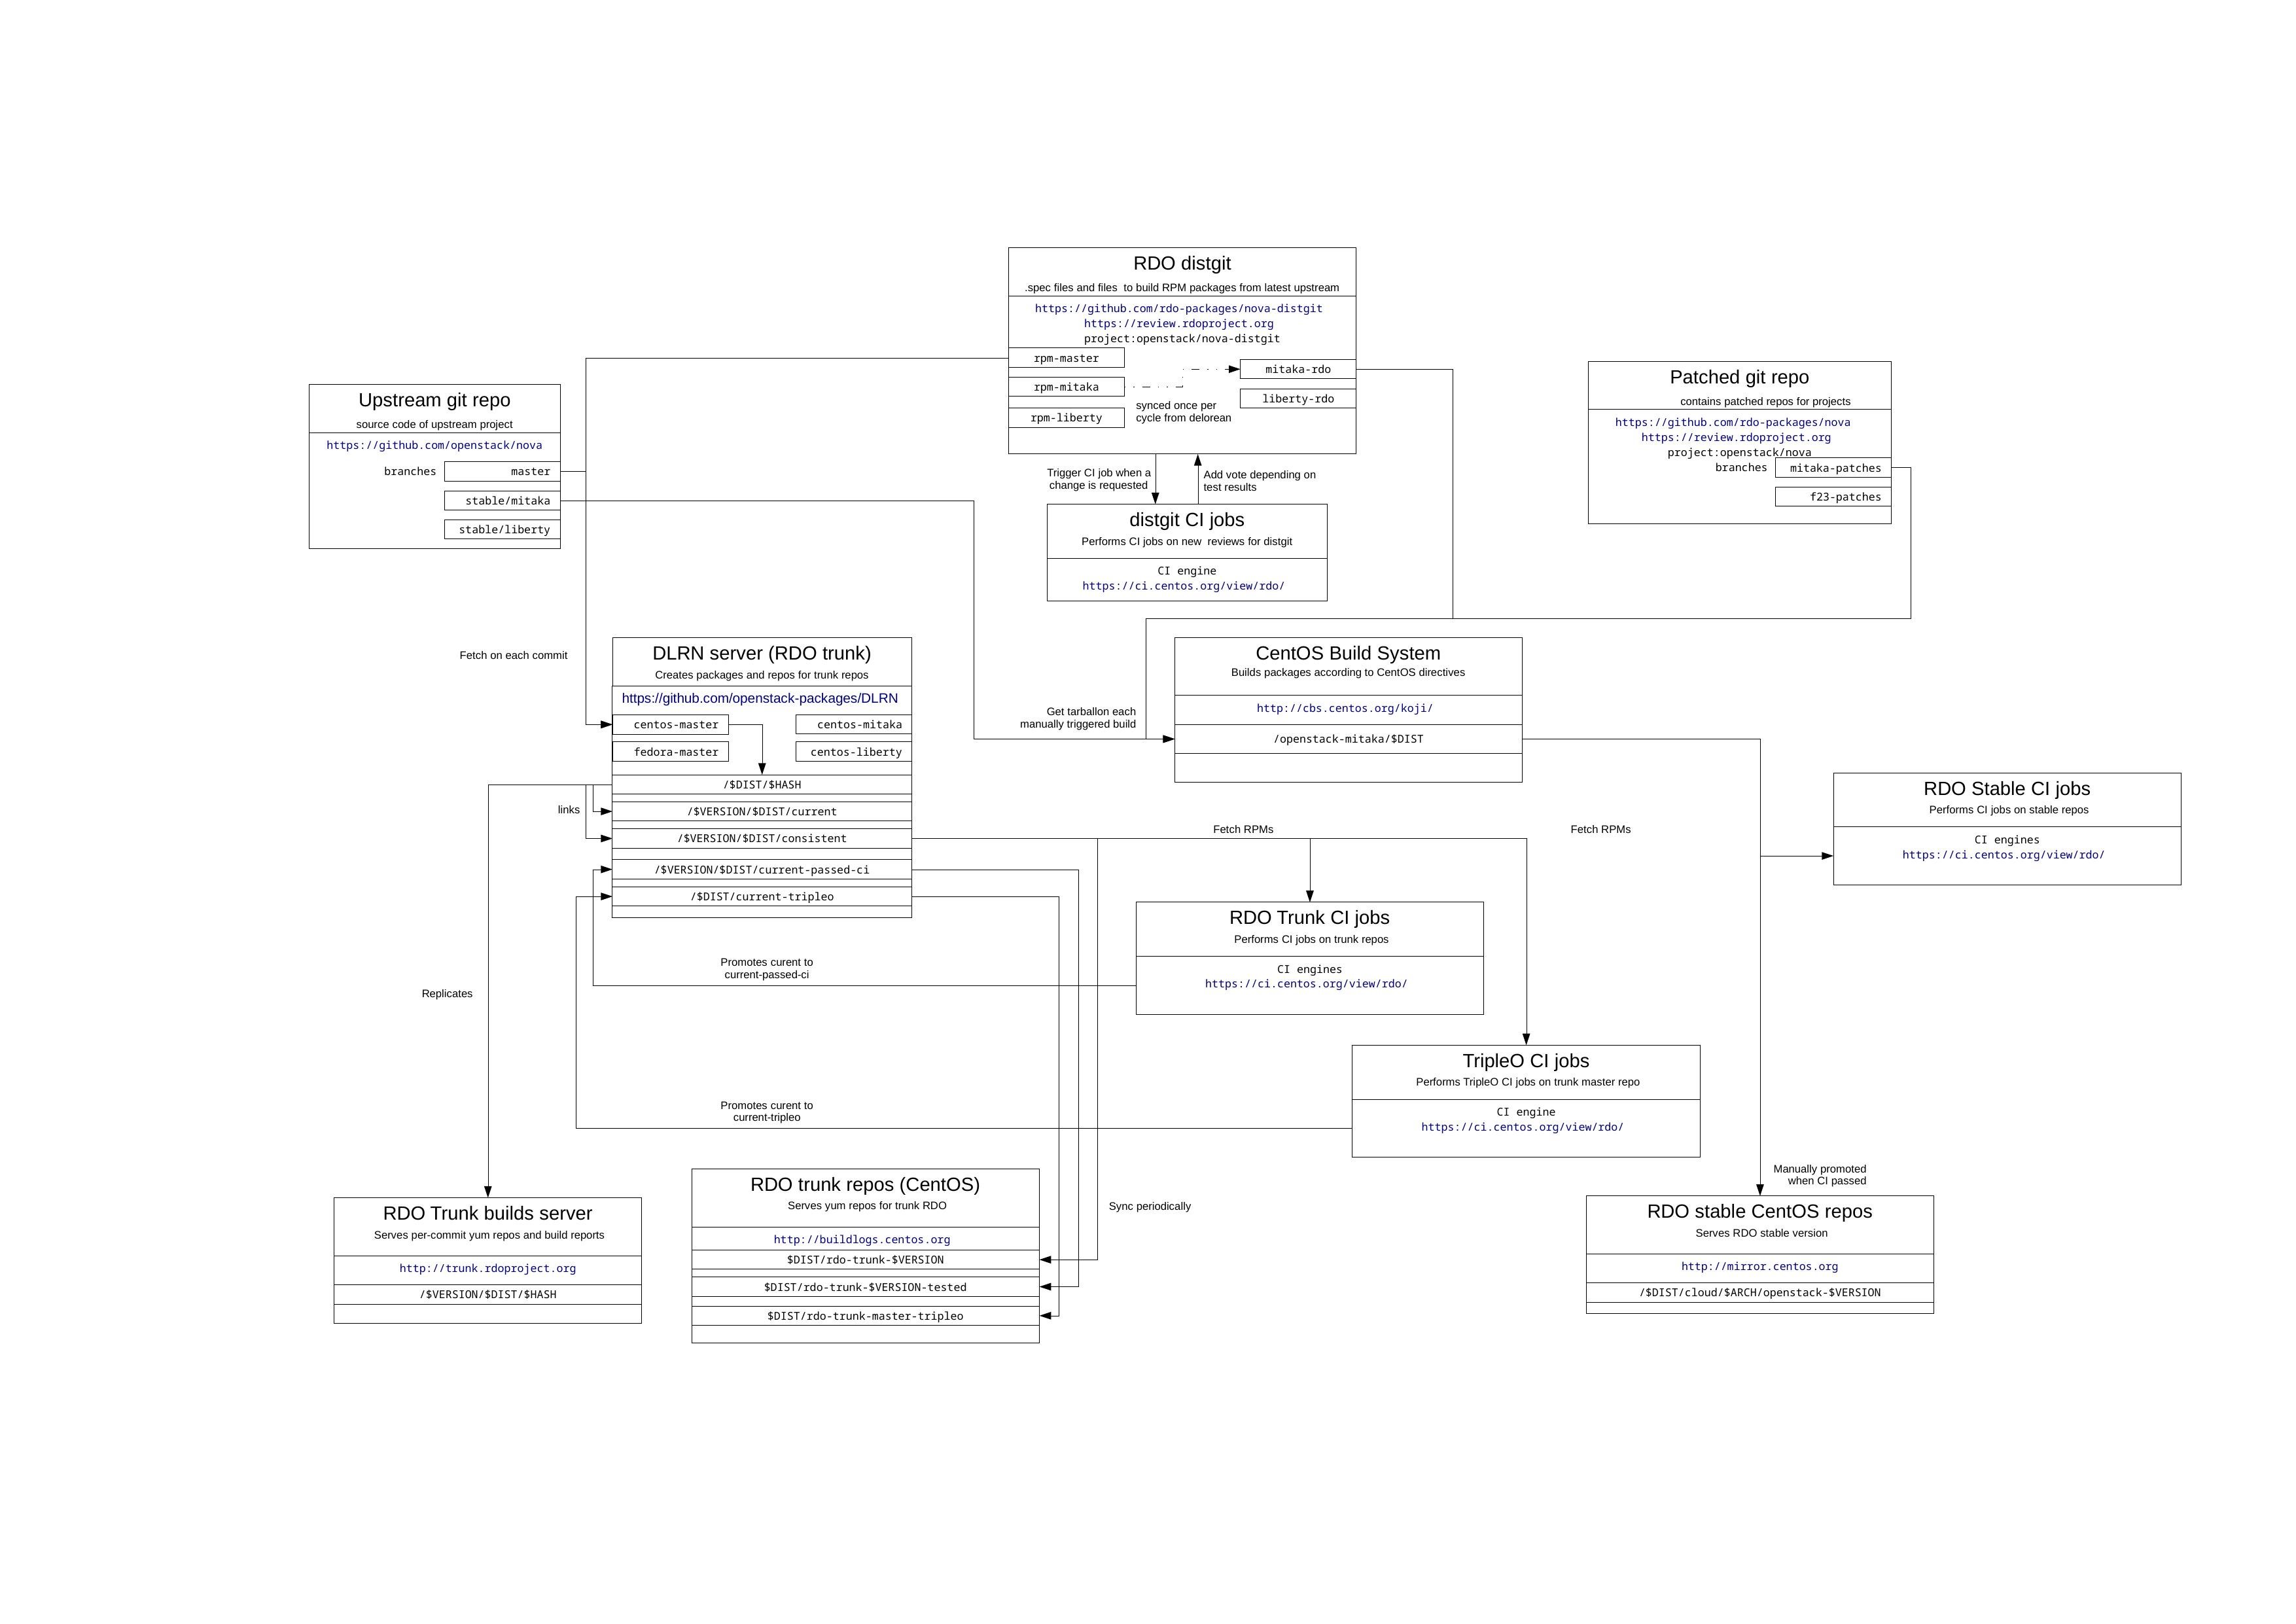

RDO distgit
.spec files and files to build RPM packages from latest upstream
https://github.com/rdo-packages/nova-distgit
https://review.rdoproject.org
project:openstack/nova-distgit
rpm-master
mitaka-rdo
Patched git repo
rpm-mitaka
Upstream git repo
liberty-rdo
contains patched repos for projects
synced once per cycle from delorean
rpm-liberty
https://github.com/rdo-packages/nova
https://review.rdoproject.org
project:openstack/nova
source code of upstream project
https://github.com/openstack/nova
branches
mitaka-patches
branches
master
Trigger CI job when a change is requested
Add vote depending on test results
f23-patches
stable/mitaka
distgit CI jobs
stable/liberty
Performs CI jobs on new reviews for distgit
CI engine
https://ci.centos.org/view/rdo/
DLRN server (RDO trunk)
CentOS Build System
Fetch on each commit
Builds packages according to CentOS directives
Creates packages and repos for trunk repos
https://github.com/openstack-packages/DLRN
http://cbs.centos.org/koji/
Get tarballon each manually triggered build
centos-mitaka
centos-master
/openstack-mitaka/$DIST
centos-liberty
fedora-master
RDO Stable CI jobs
/$DIST/$HASH
links
Performs CI jobs on stable repos
/$VERSION/$DIST/current
Fetch RPMs
Fetch RPMs
CI engines
https://ci.centos.org/view/rdo/
/$VERSION/$DIST/consistent
/$VERSION/$DIST/current-passed-ci
/$DIST/current-tripleo
RDO Trunk CI jobs
RDO Trunk CI jobs
Performs CI jobs on trunk repos
Performs CI jobs on trunk repos
Promotes curent to current-passed-ci
CI engines
https://prod-rdojenkins.rhcloud.com/
https://ci.centos.org/view/rdo/
CI engines
https://ci.centos.org/view/rdo/
Replicates
TripleO CI jobs
Performs TripleO CI jobs on trunk master repo
Promotes curent to current-tripleo
CI engine
https://ci.centos.org/view/rdo/
Manually promoted when CI passed
RDO trunk repos (CentOS)
Sync periodically
Serves yum repos for trunk RDO
RDO stable CentOS repos
RDO Trunk builds server
Serves RDO stable version
Serves per-commit yum repos and build reports
http://buildlogs.centos.org
$DIST/rdo-trunk-$VERSION
http://mirror.centos.org
http://trunk.rdoproject.org
$DIST/rdo-trunk-$VERSION-tested
/$DIST/cloud/$ARCH/openstack-$VERSION
/$VERSION/$DIST/$HASH
$DIST/rdo-trunk-master-tripleo